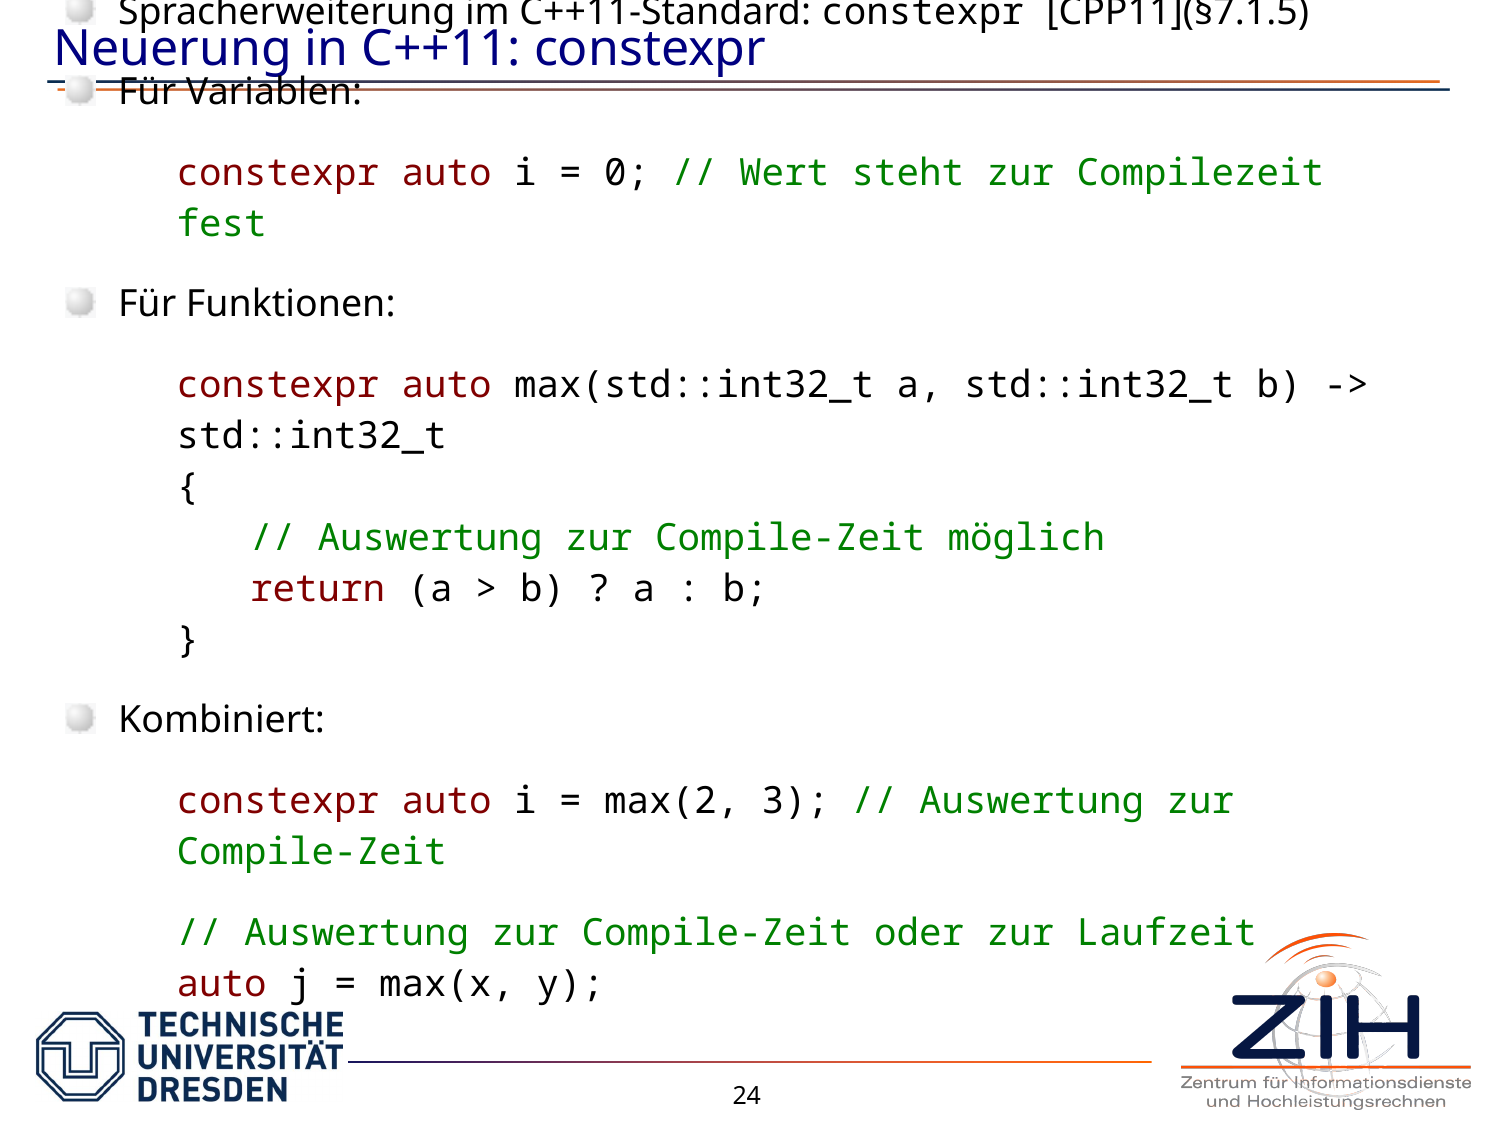

Spracherweiterung im C++11-Standard: constexpr [CPP11](§7.1.5)
Für Variablen:
constexpr auto i = 0; // Wert steht zur Compilezeit fest
Für Funktionen:
constexpr auto max(std::int32_t a, std::int32_t b) -> std::int32_t
{
// Auswertung zur Compile-Zeit möglich
return (a > b) ? a : b;
}
Kombiniert:
constexpr auto i = max(2, 3); // Auswertung zur Compile-Zeit
// Auswertung zur Compile-Zeit oder zur Laufzeit
auto j = max(x, y);
# Neuerung in C++11: constexpr
24